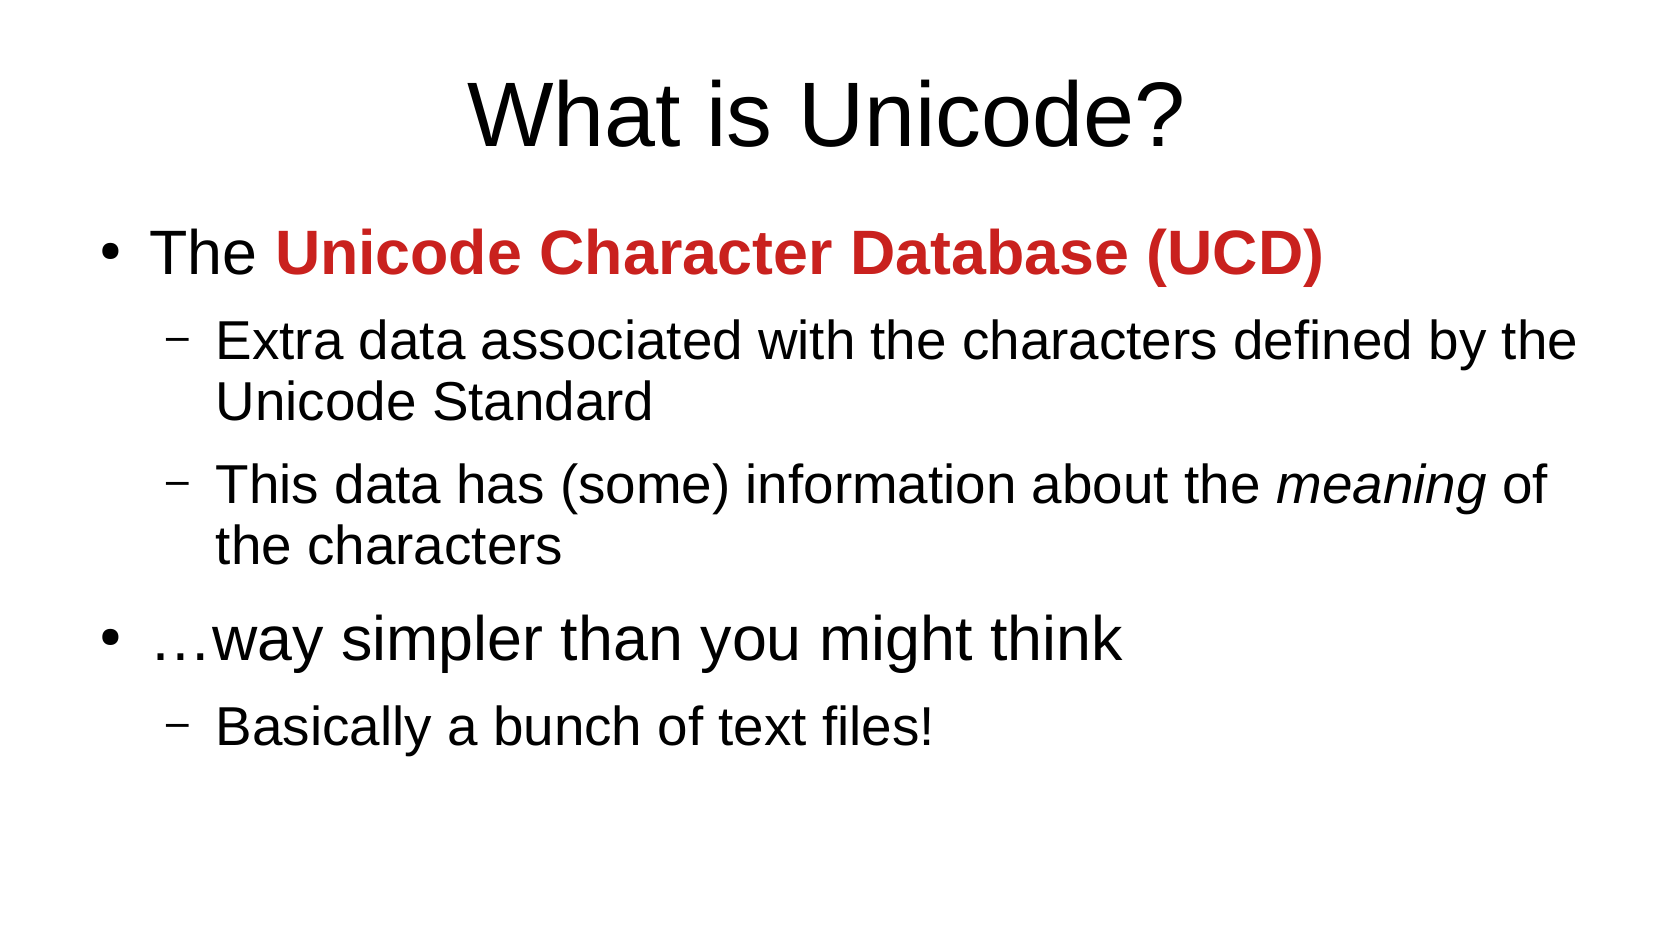

# What is Unicode?
The Unicode Character Database (UCD)
Extra data associated with the characters defined by the Unicode Standard
This data has (some) information about the meaning of the characters
…way simpler than you might think
Basically a bunch of text files!